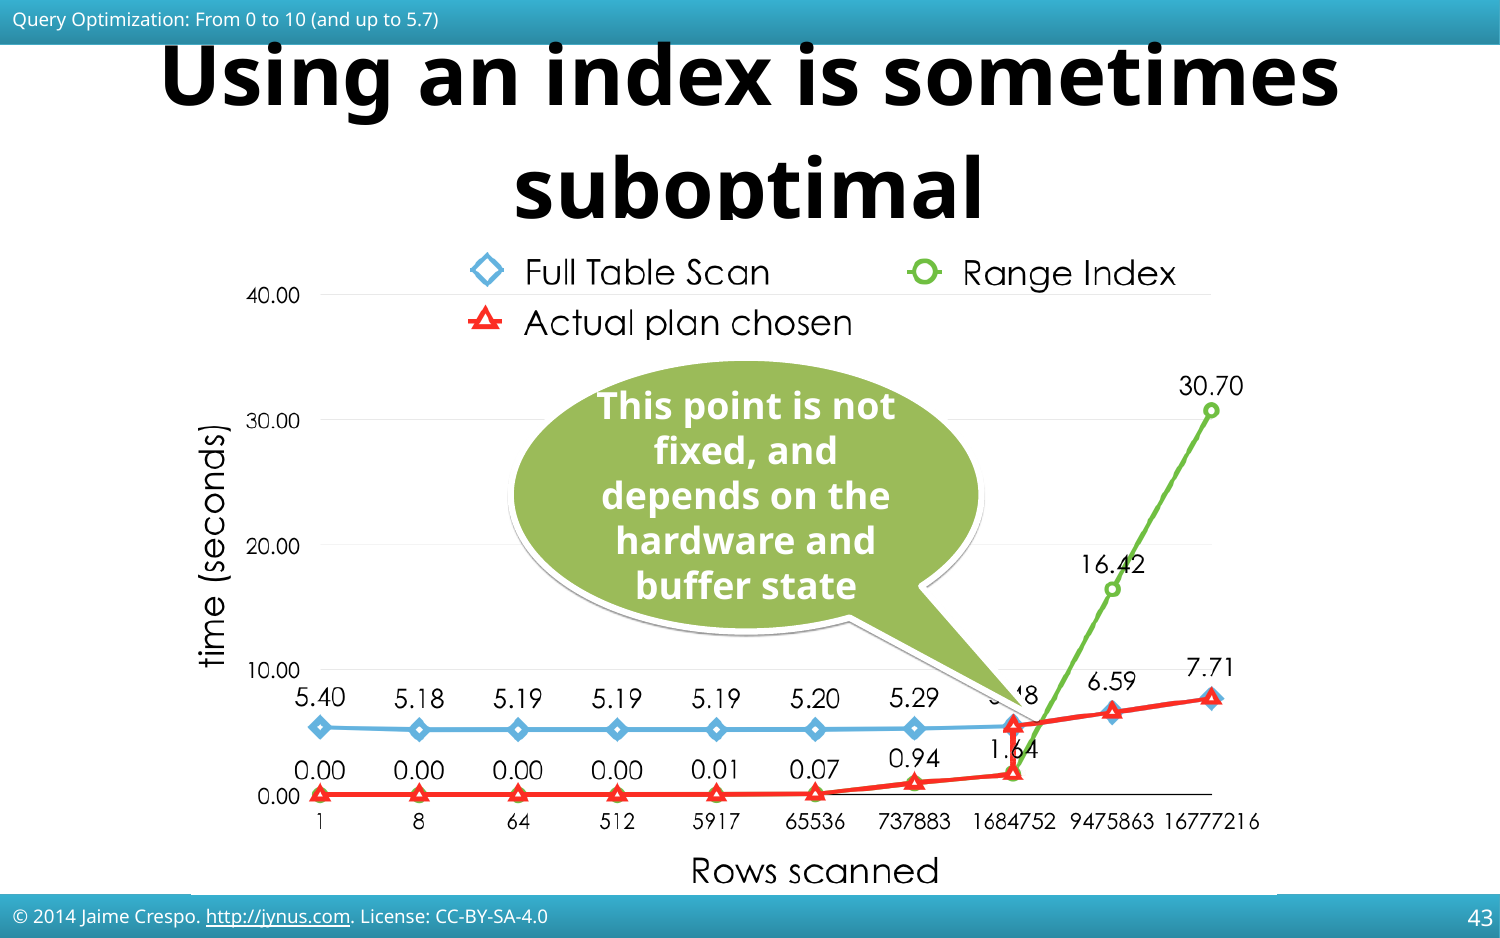

# Using an index is sometimes suboptimal
This point is not fixed, and depends on the hardware and buffer state